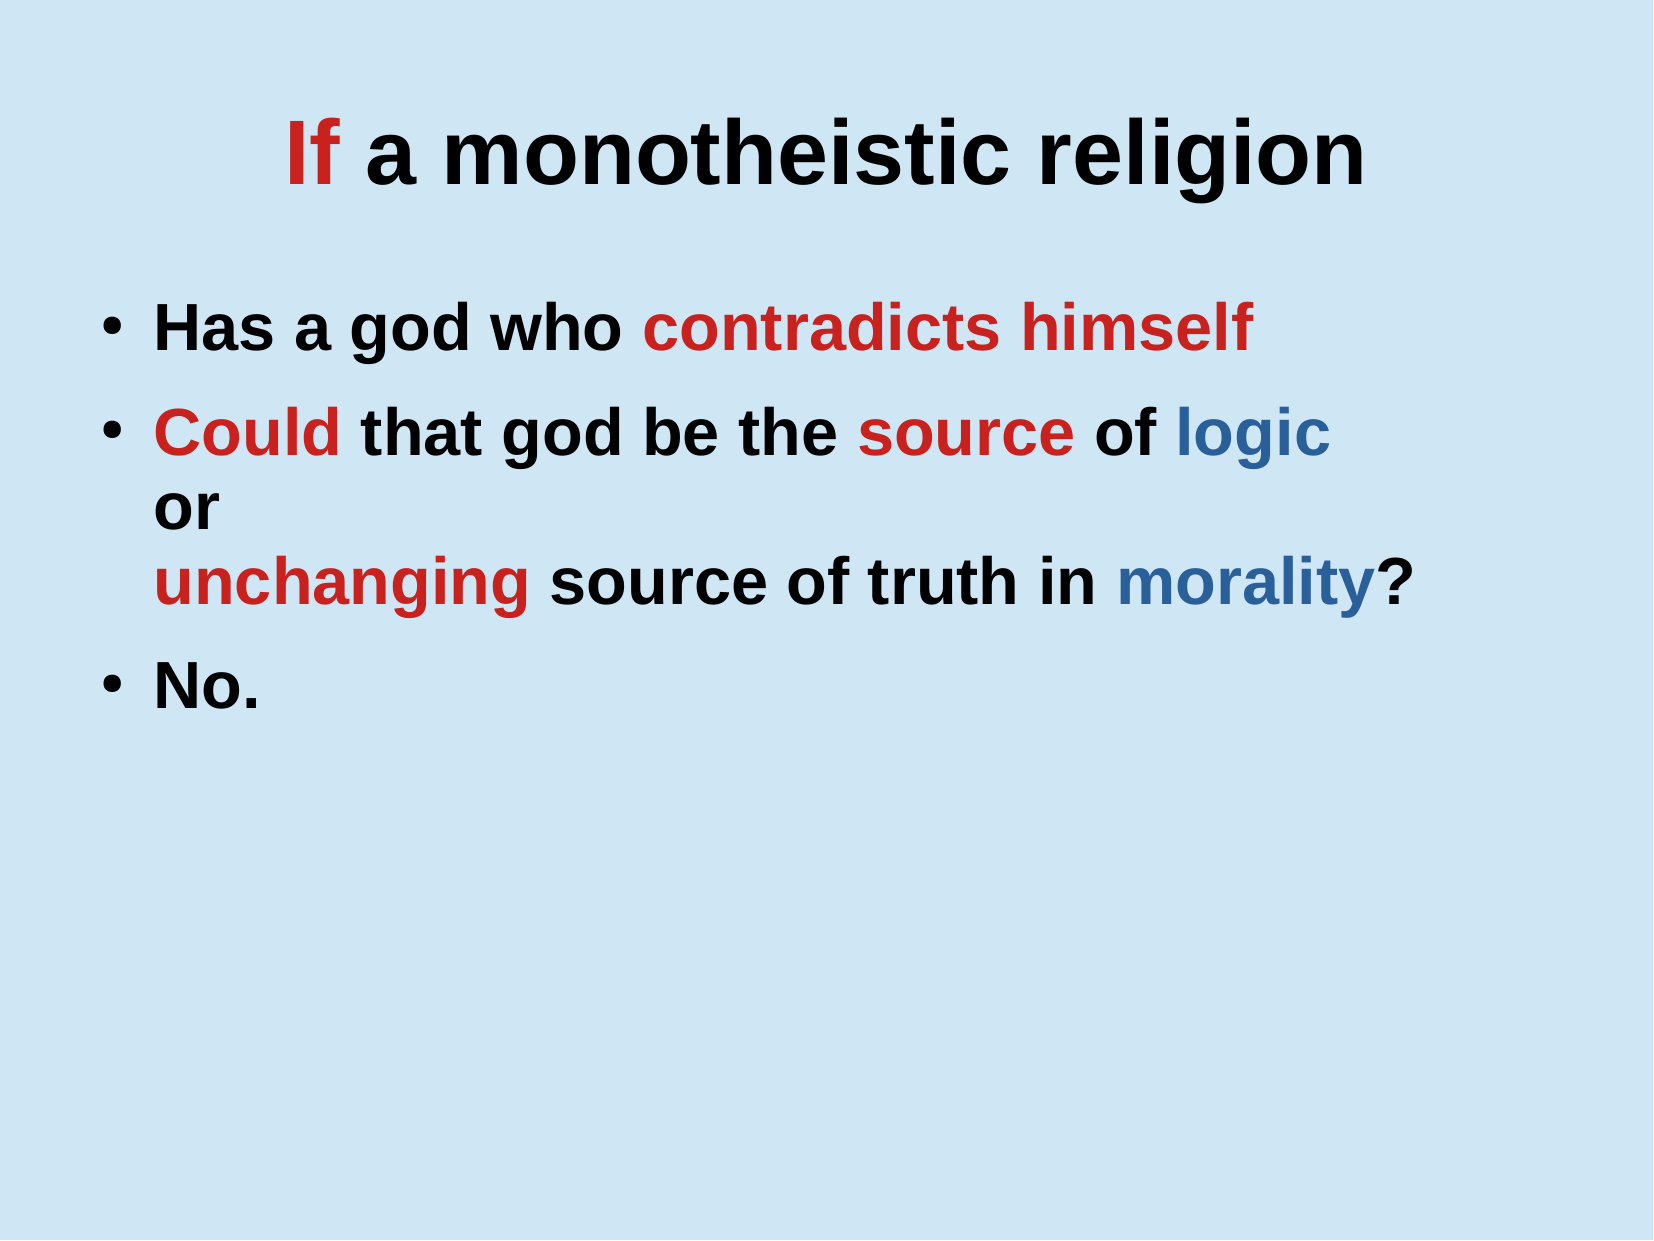

# If a monotheistic religion
Has a god who contradicts himself
Could that god be the source of logic
or
unchanging source of truth in morality?
No.